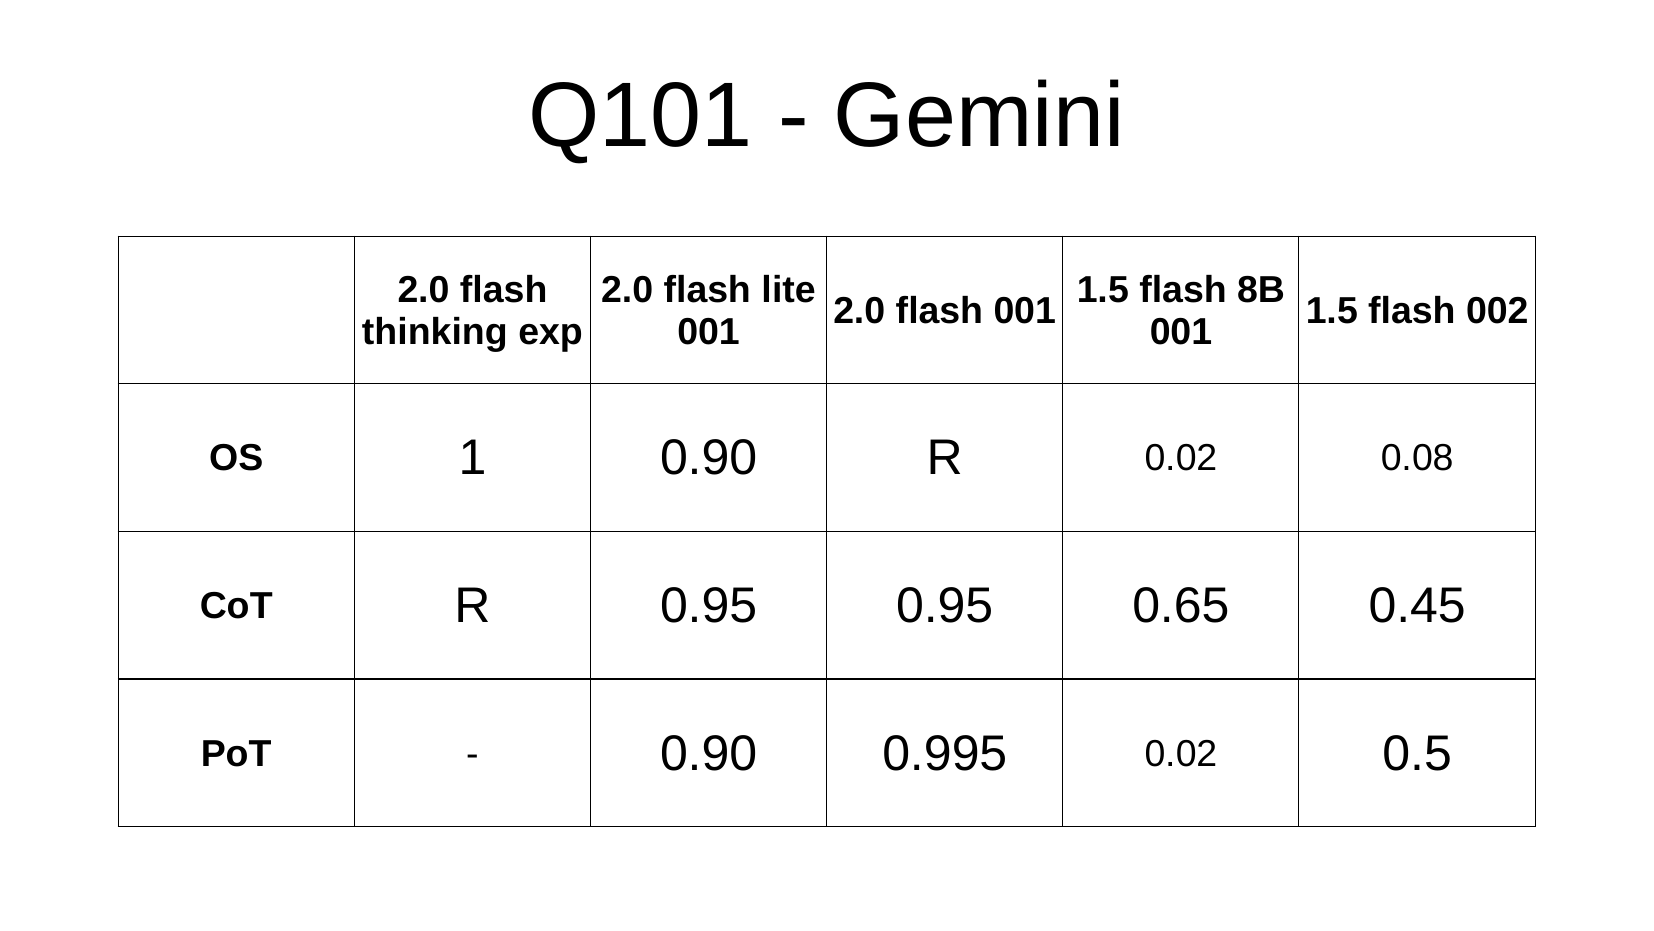

# Q101 - Gemini
| | 2.0 flash thinking exp | 2.0 flash lite 001 | 2.0 flash 001 | 1.5 flash 8B 001 | 1.5 flash 002 |
| --- | --- | --- | --- | --- | --- |
| OS | 1 | 0.90 | R | 0.02 | 0.08 |
| CoT | R | 0.95 | 0.95 | 0.65 | 0.45 |
| PoT | - | 0.90 | 0.995 | 0.02 | 0.5 |